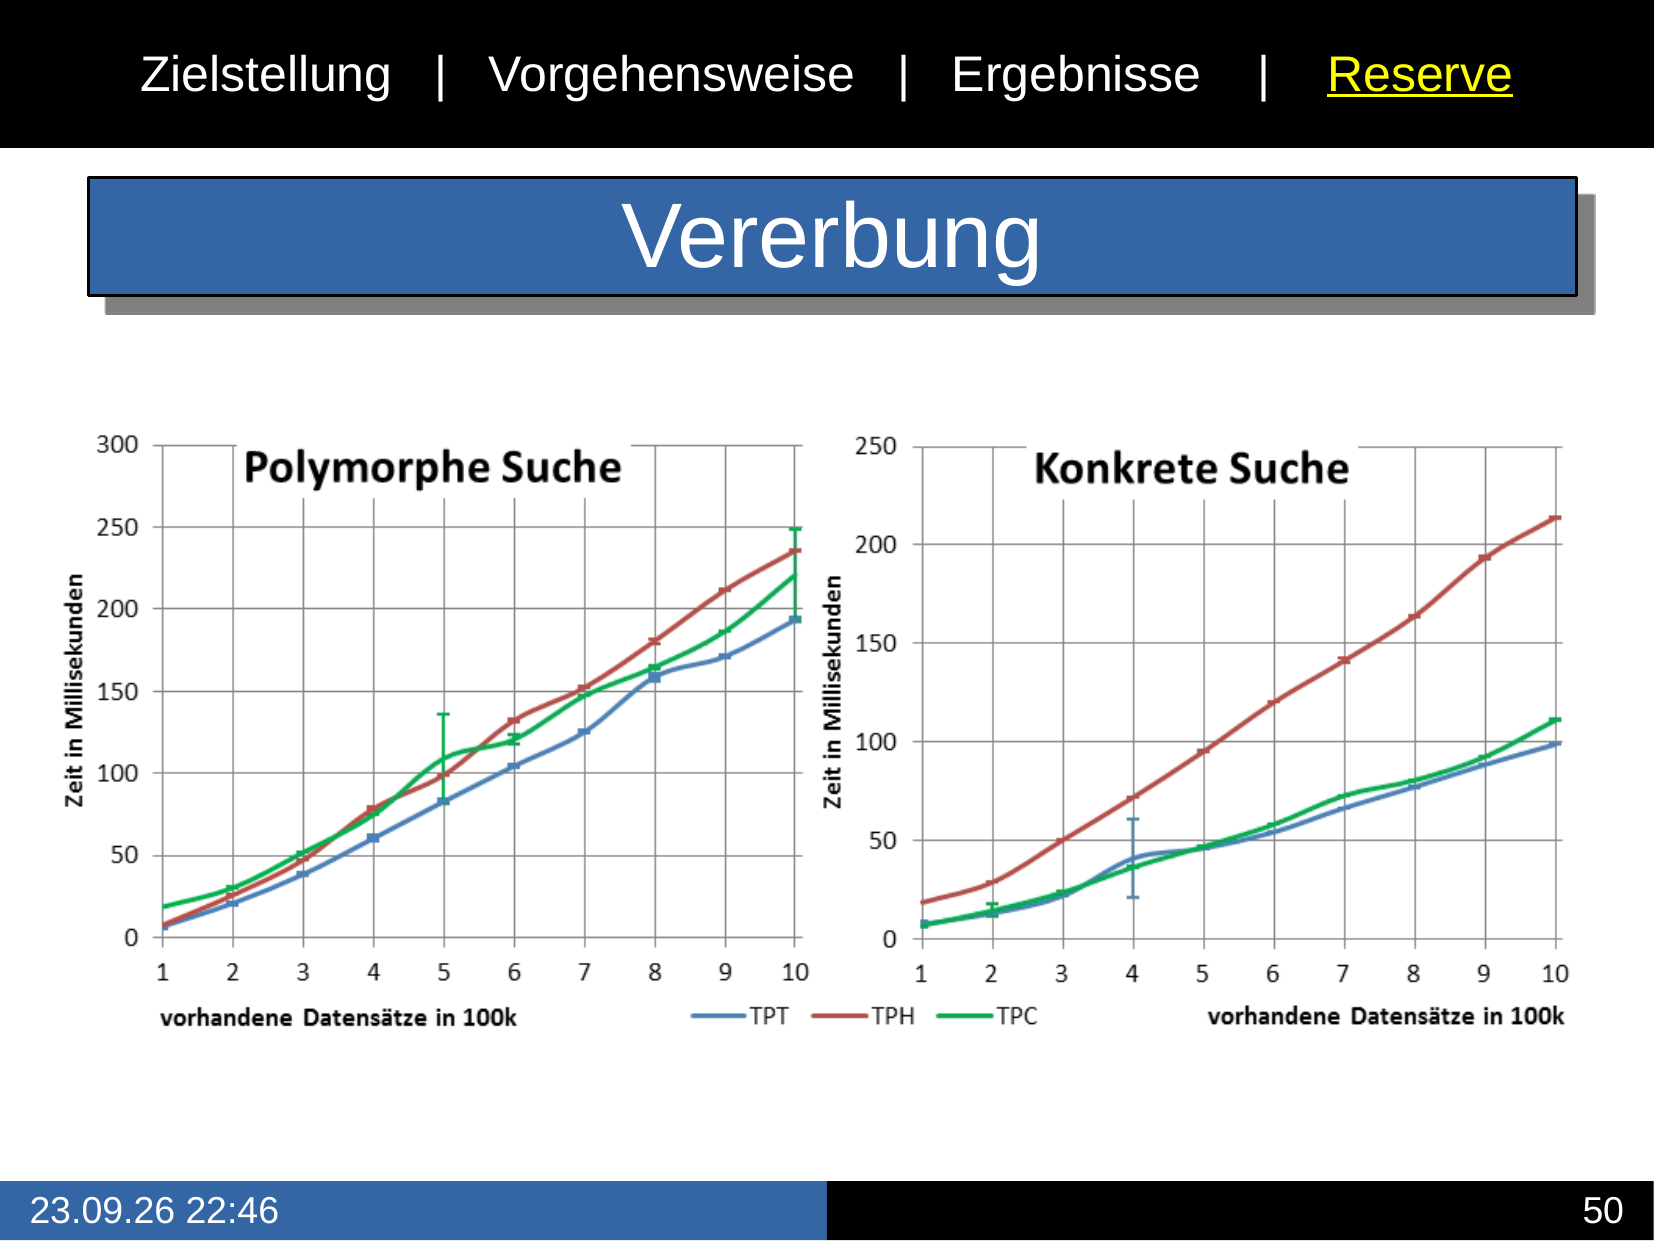

Zielstellung | Vorgehensweise | Ergebnisse | Reserve
# Vererbung
50